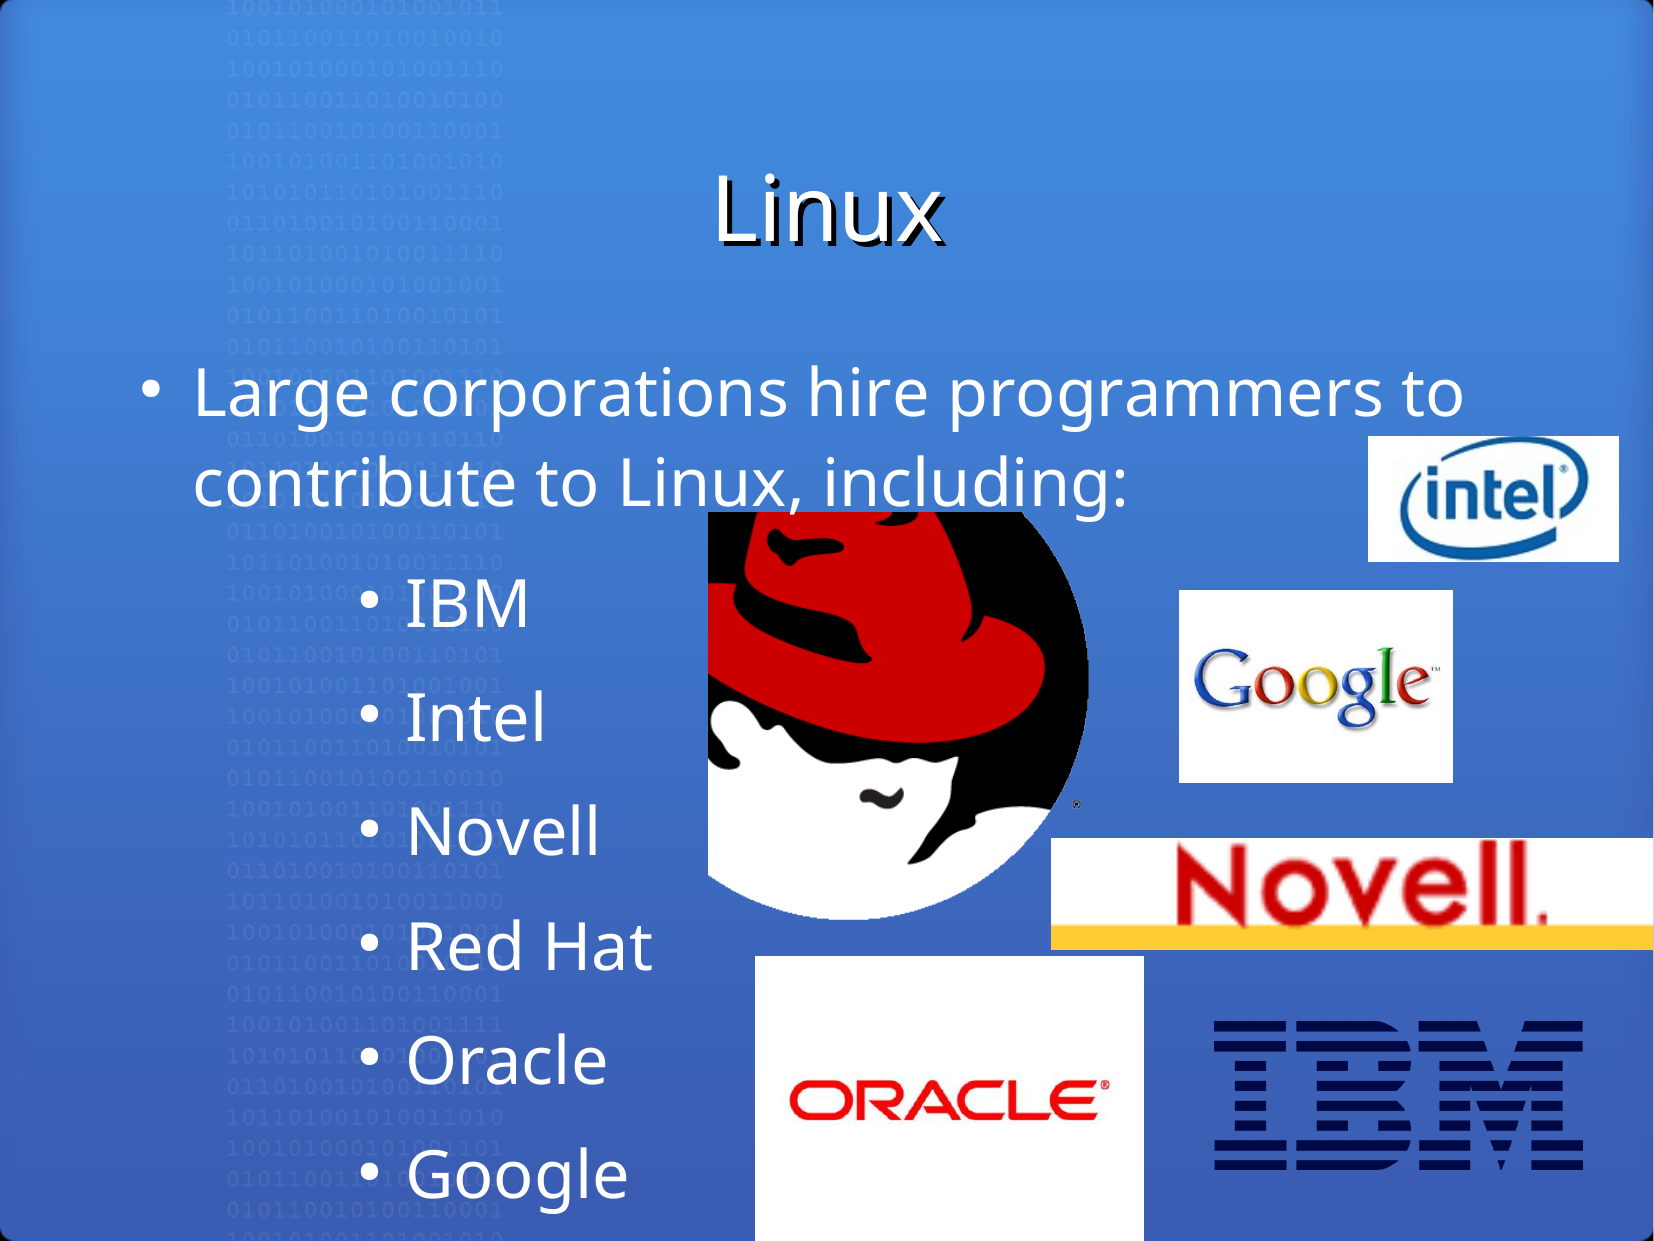

# Linux
Large corporations hire programmers to contribute to Linux, including:
IBM
Intel
Novell
Red Hat
Oracle
Google